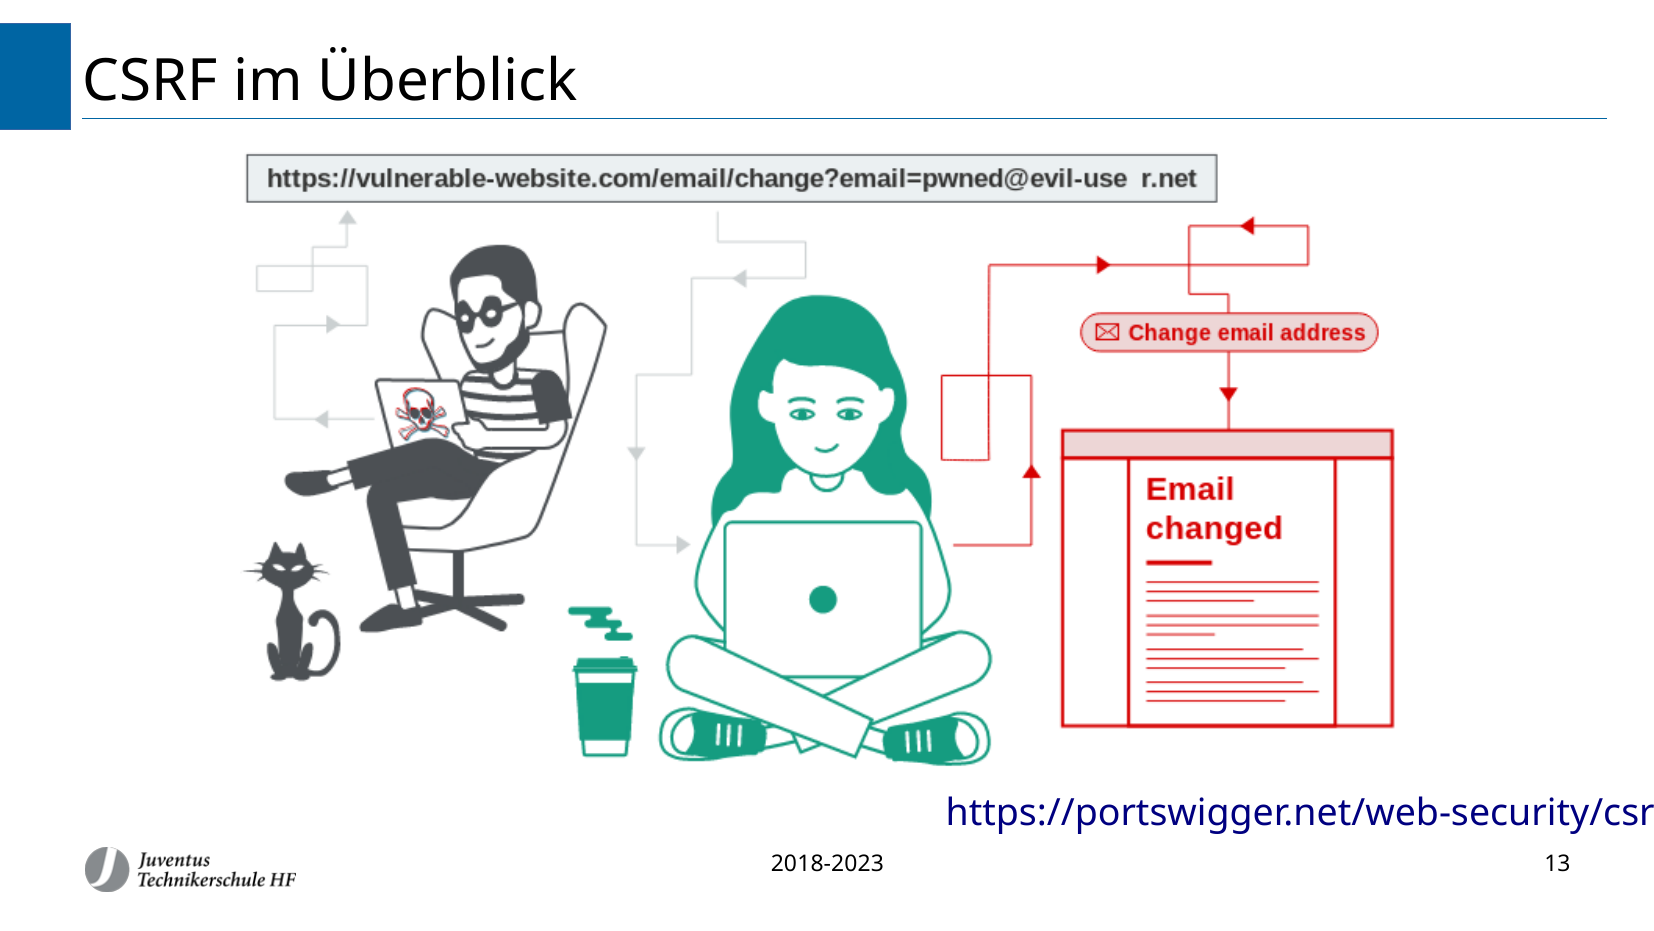

# CSRF im Überblick
https://portswigger.net/web-security/csrf
2018-2023
13